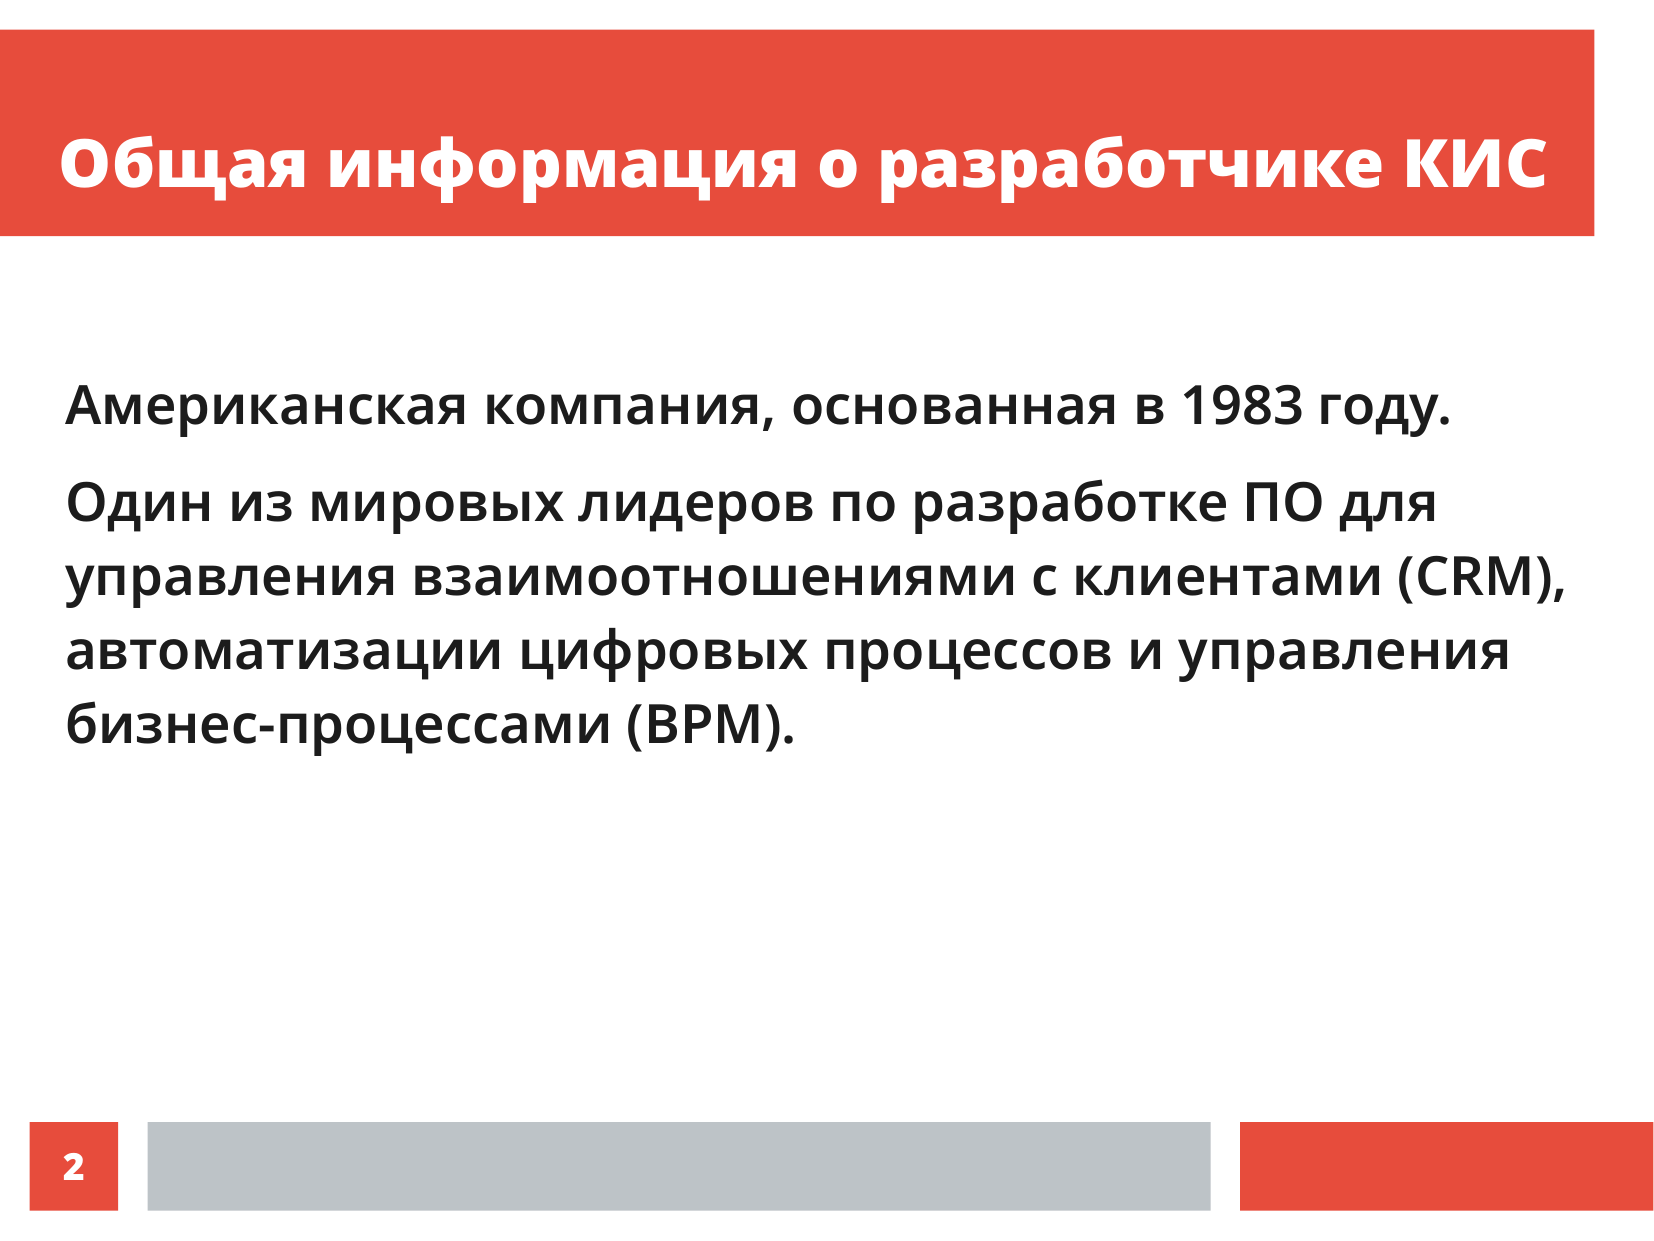

# Общая информация о разработчике КИС
Aмериканская компания, основанная в 1983 году.
Один из мировых лидеров по разработке ПО для управления взаимоотношениями с клиентами (CRM), автоматизации цифровых процессов и управления бизнес-процессами (BPM).
2